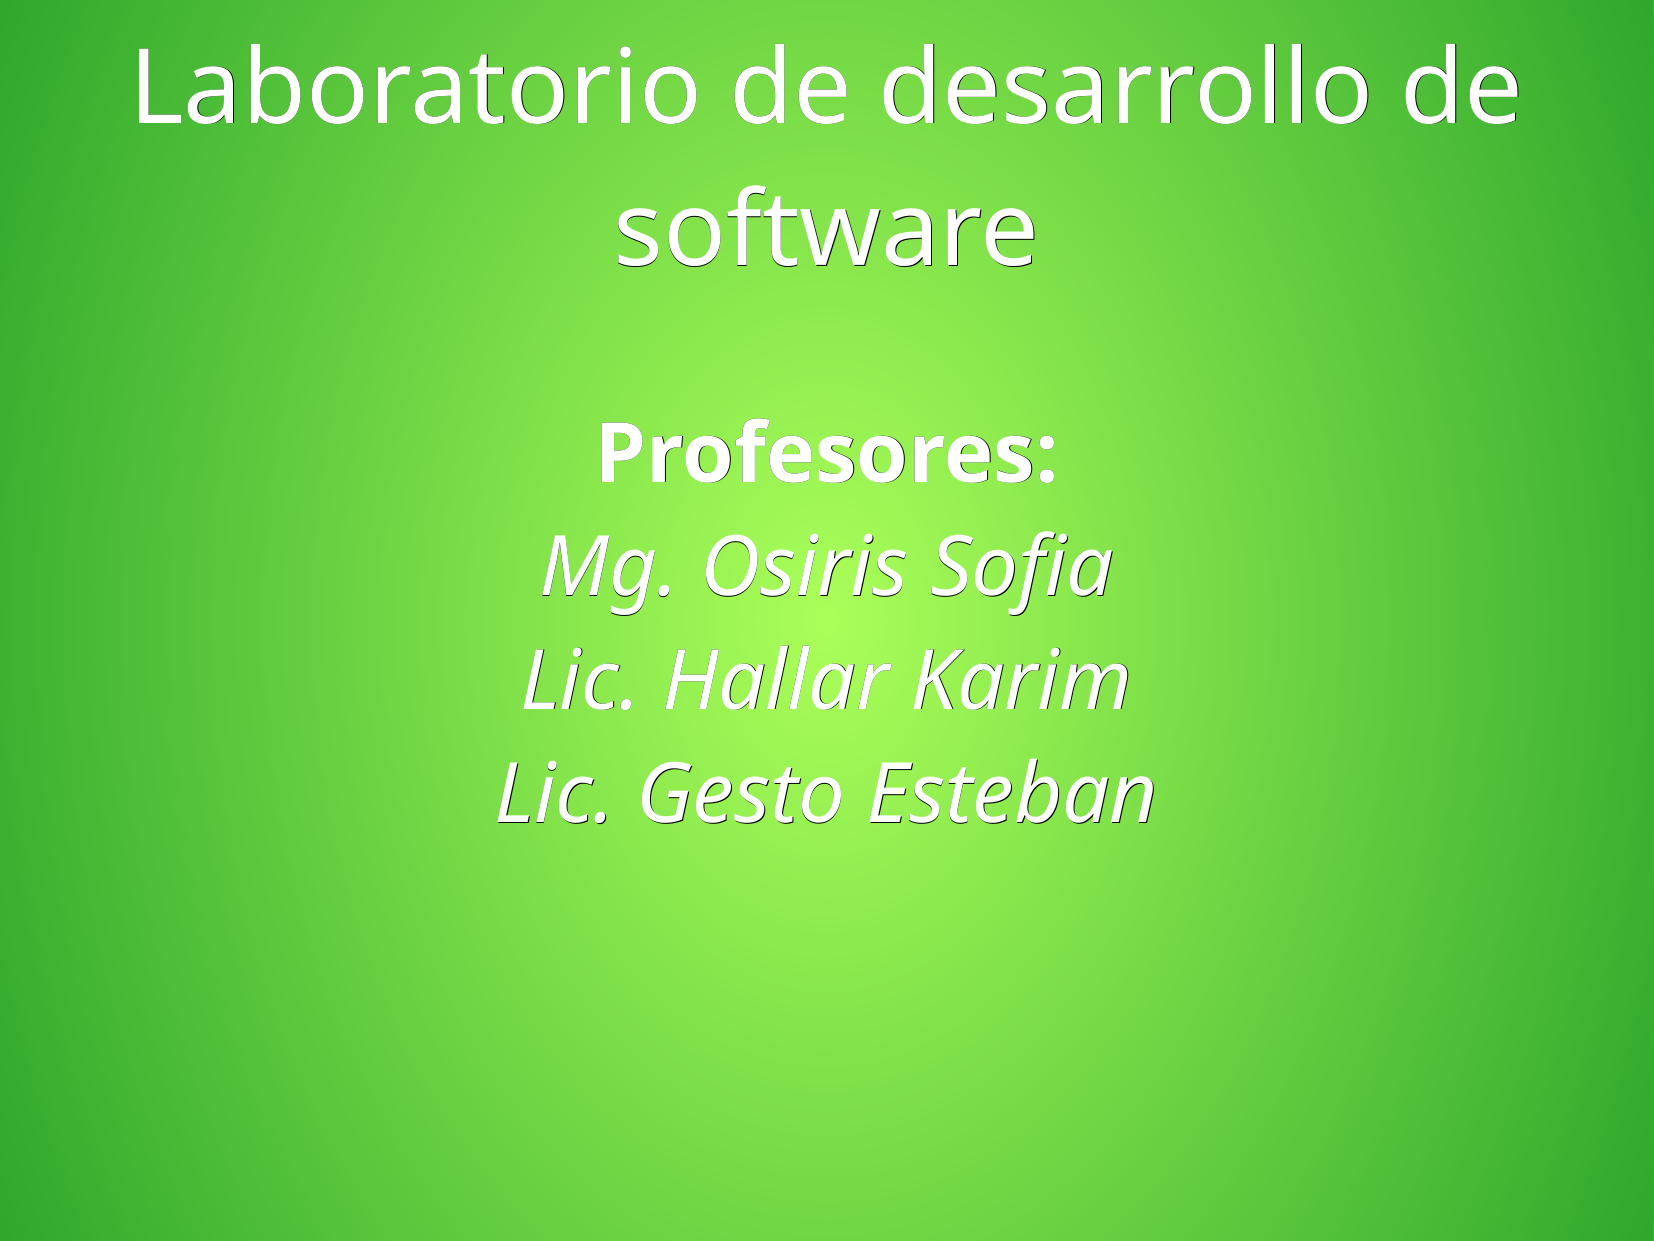

Laboratorio de desarrollo de software
Profesores:
Mg. Osiris Sofia
Lic. Hallar Karim
Lic. Gesto Esteban